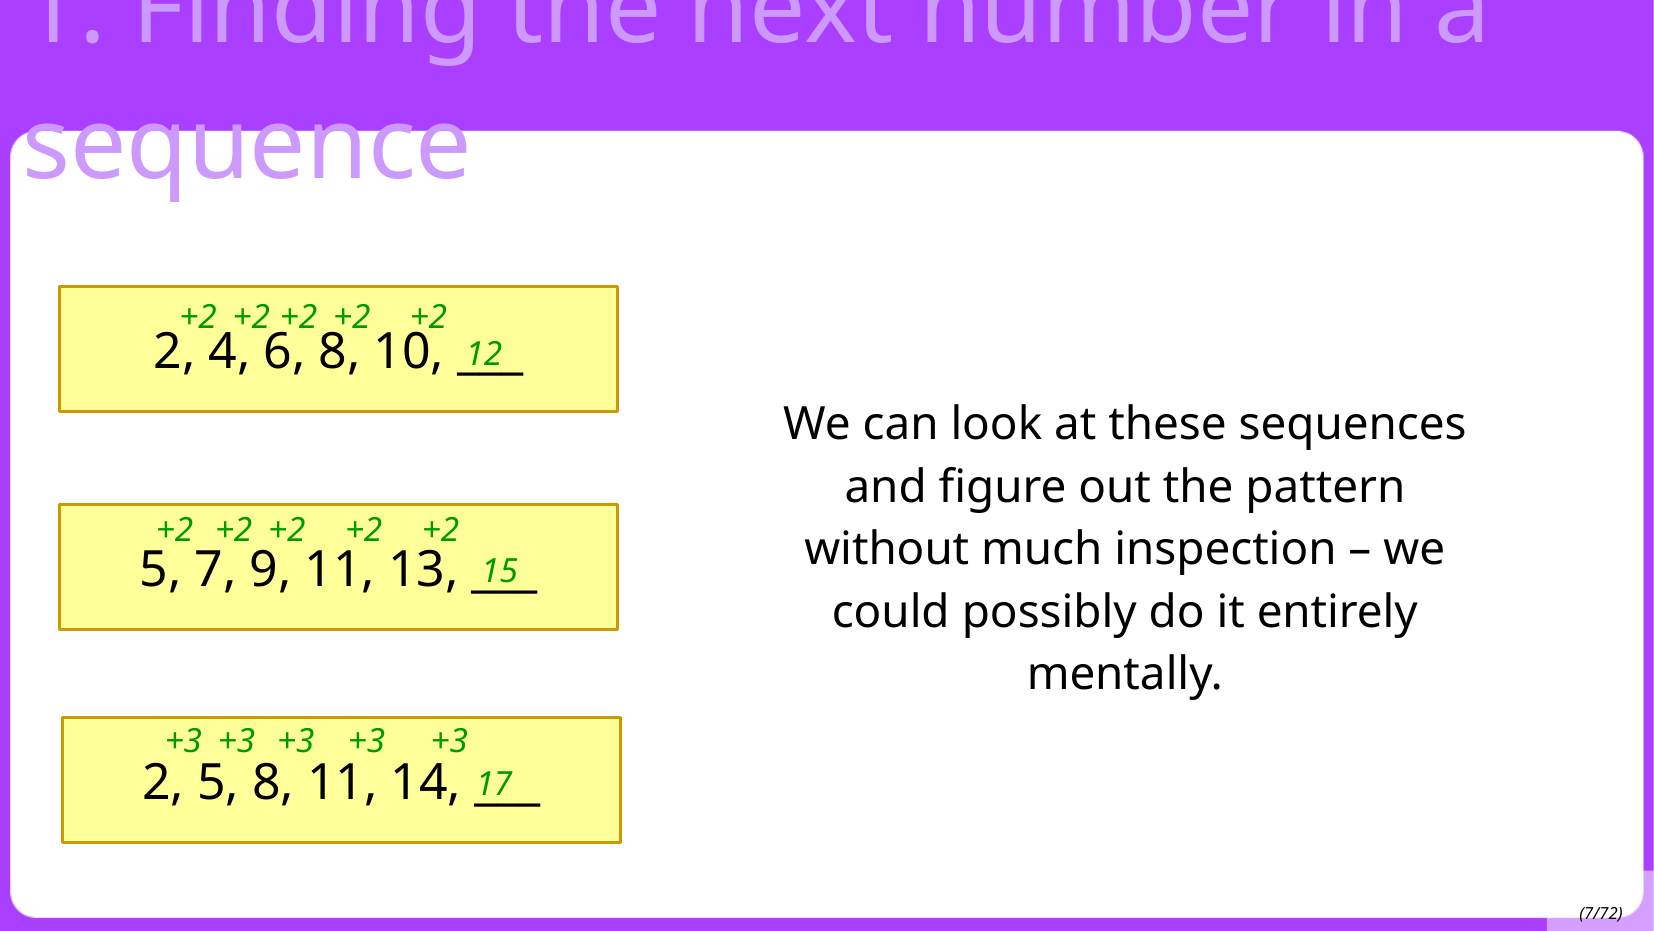

# 1. Finding the next number in a sequence
We can look at these sequences and figure out the pattern without much inspection – we could possibly do it entirely mentally.
+2
+2
+2
+2
+2
2, 4, 6, 8, 10, ___
12
+2
+2
+2
+2
+2
5, 7, 9, 11, 13, ___
15
+3
+3
+3
+3
+3
2, 5, 8, 11, 14, ___
17